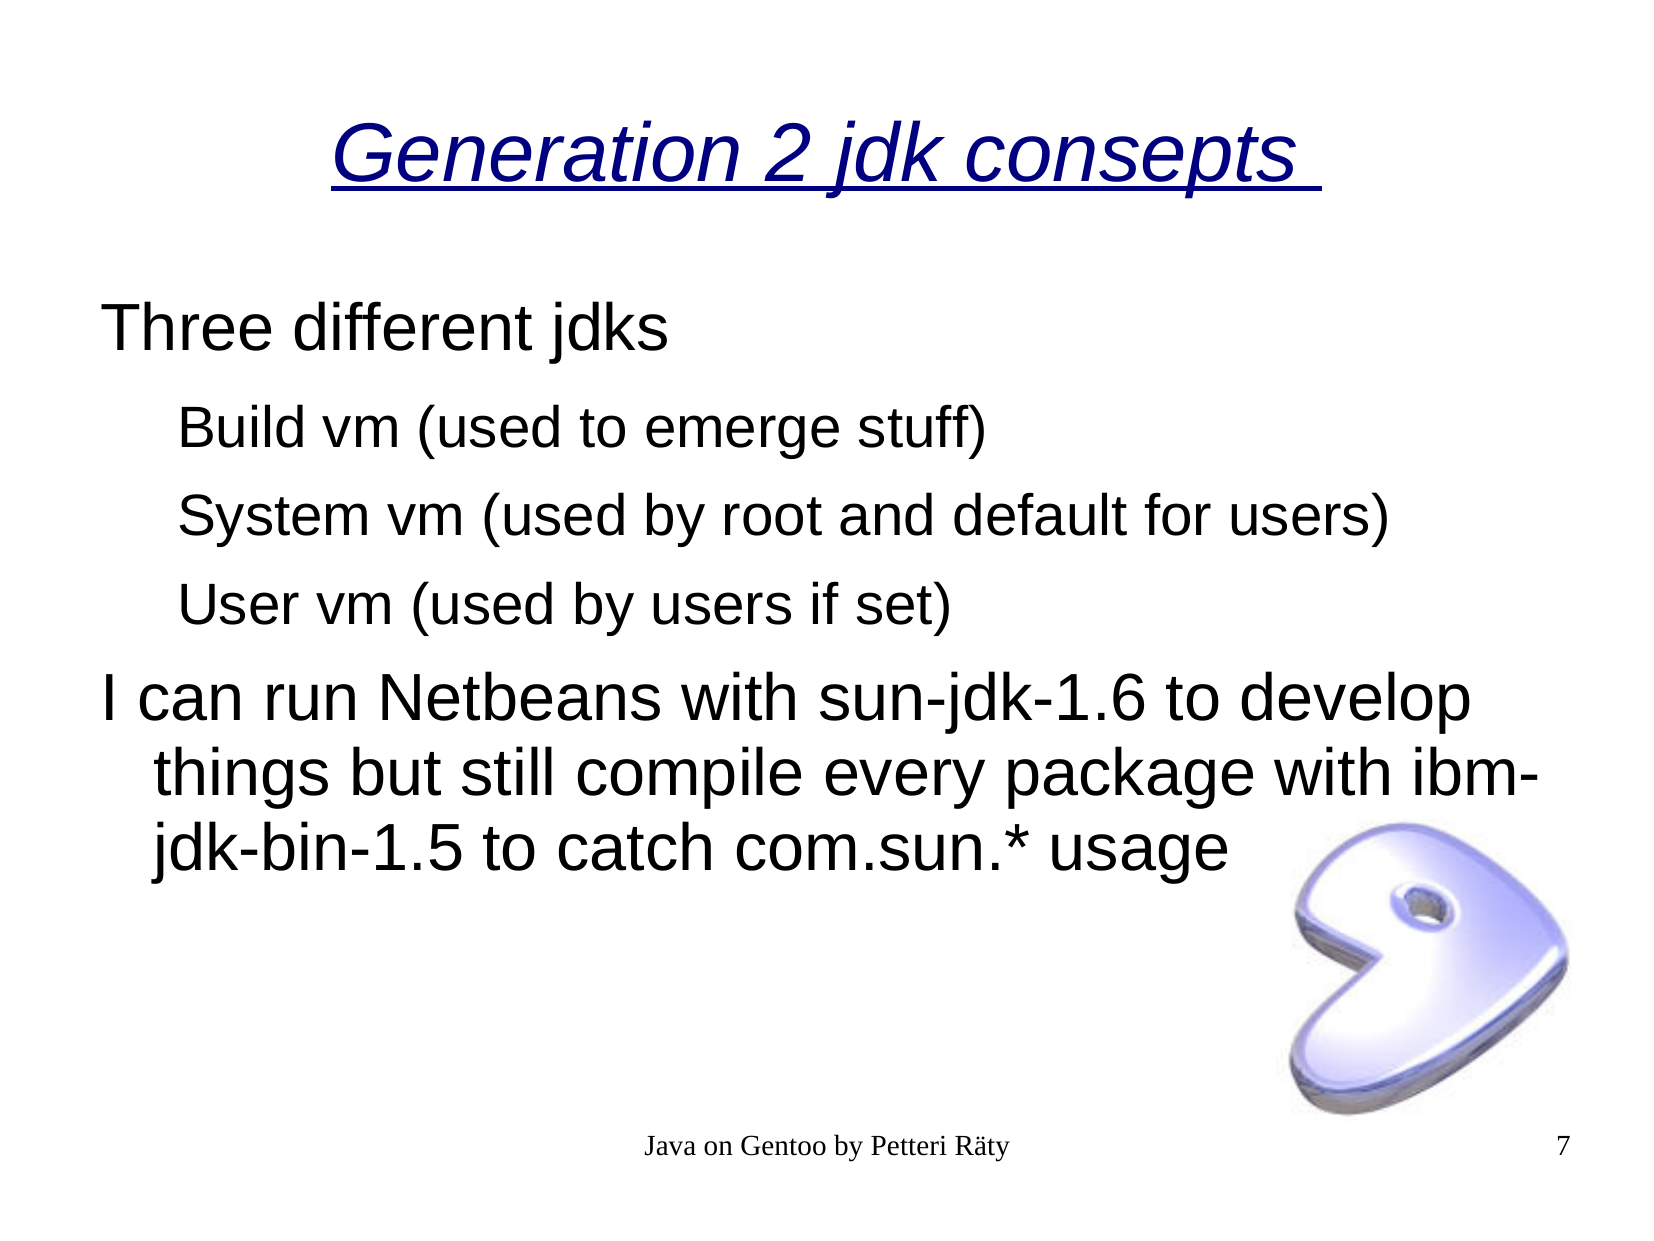

# Generation 2 jdk consepts
Three different jdks
Build vm (used to emerge stuff)
System vm (used by root and default for users)
User vm (used by users if set)
I can run Netbeans with sun-jdk-1.6 to develop things but still compile every package with ibm-jdk-bin-1.5 to catch com.sun.* usage
7